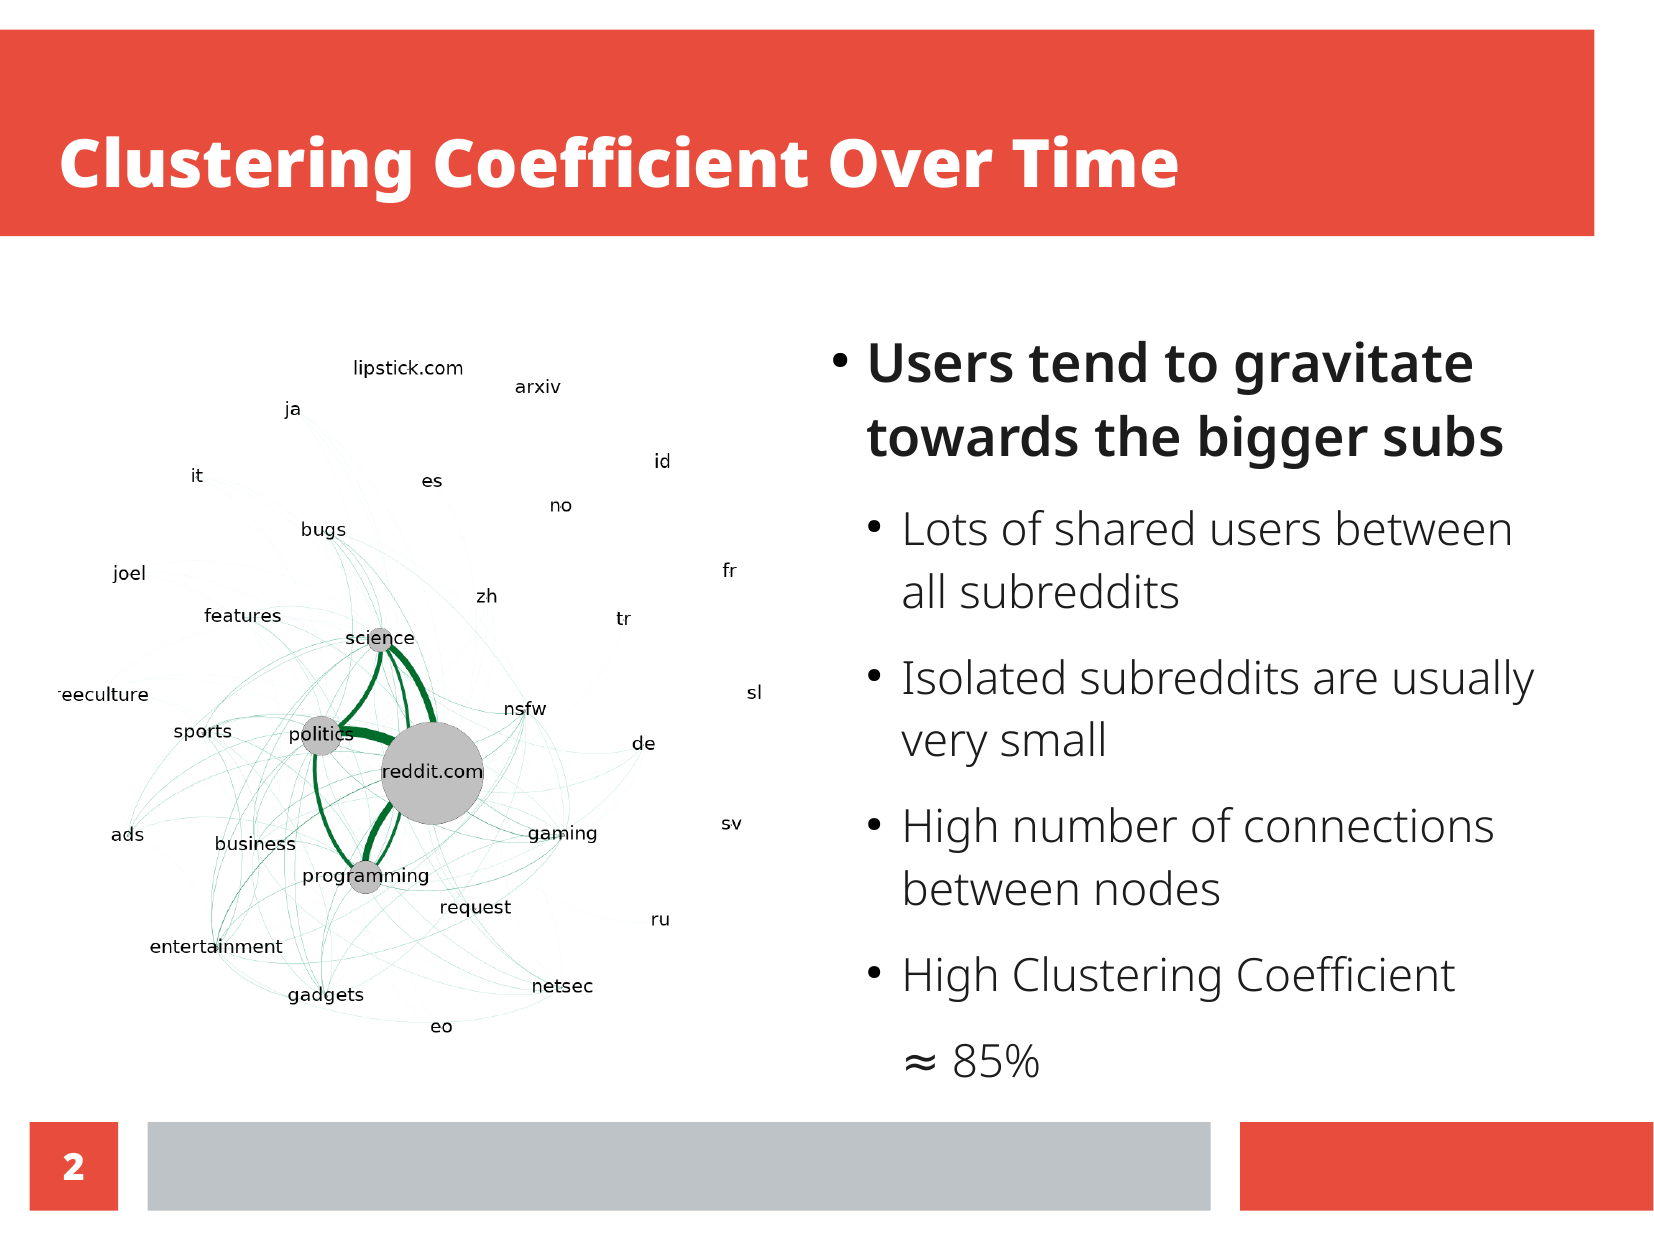

# Clustering Coefficient Over Time
Users tend to gravitate towards the bigger subs
Lots of shared users between all subreddits
Isolated subreddits are usually very small
High number of connections between nodes
High Clustering Coefficient
≈ 85%
2